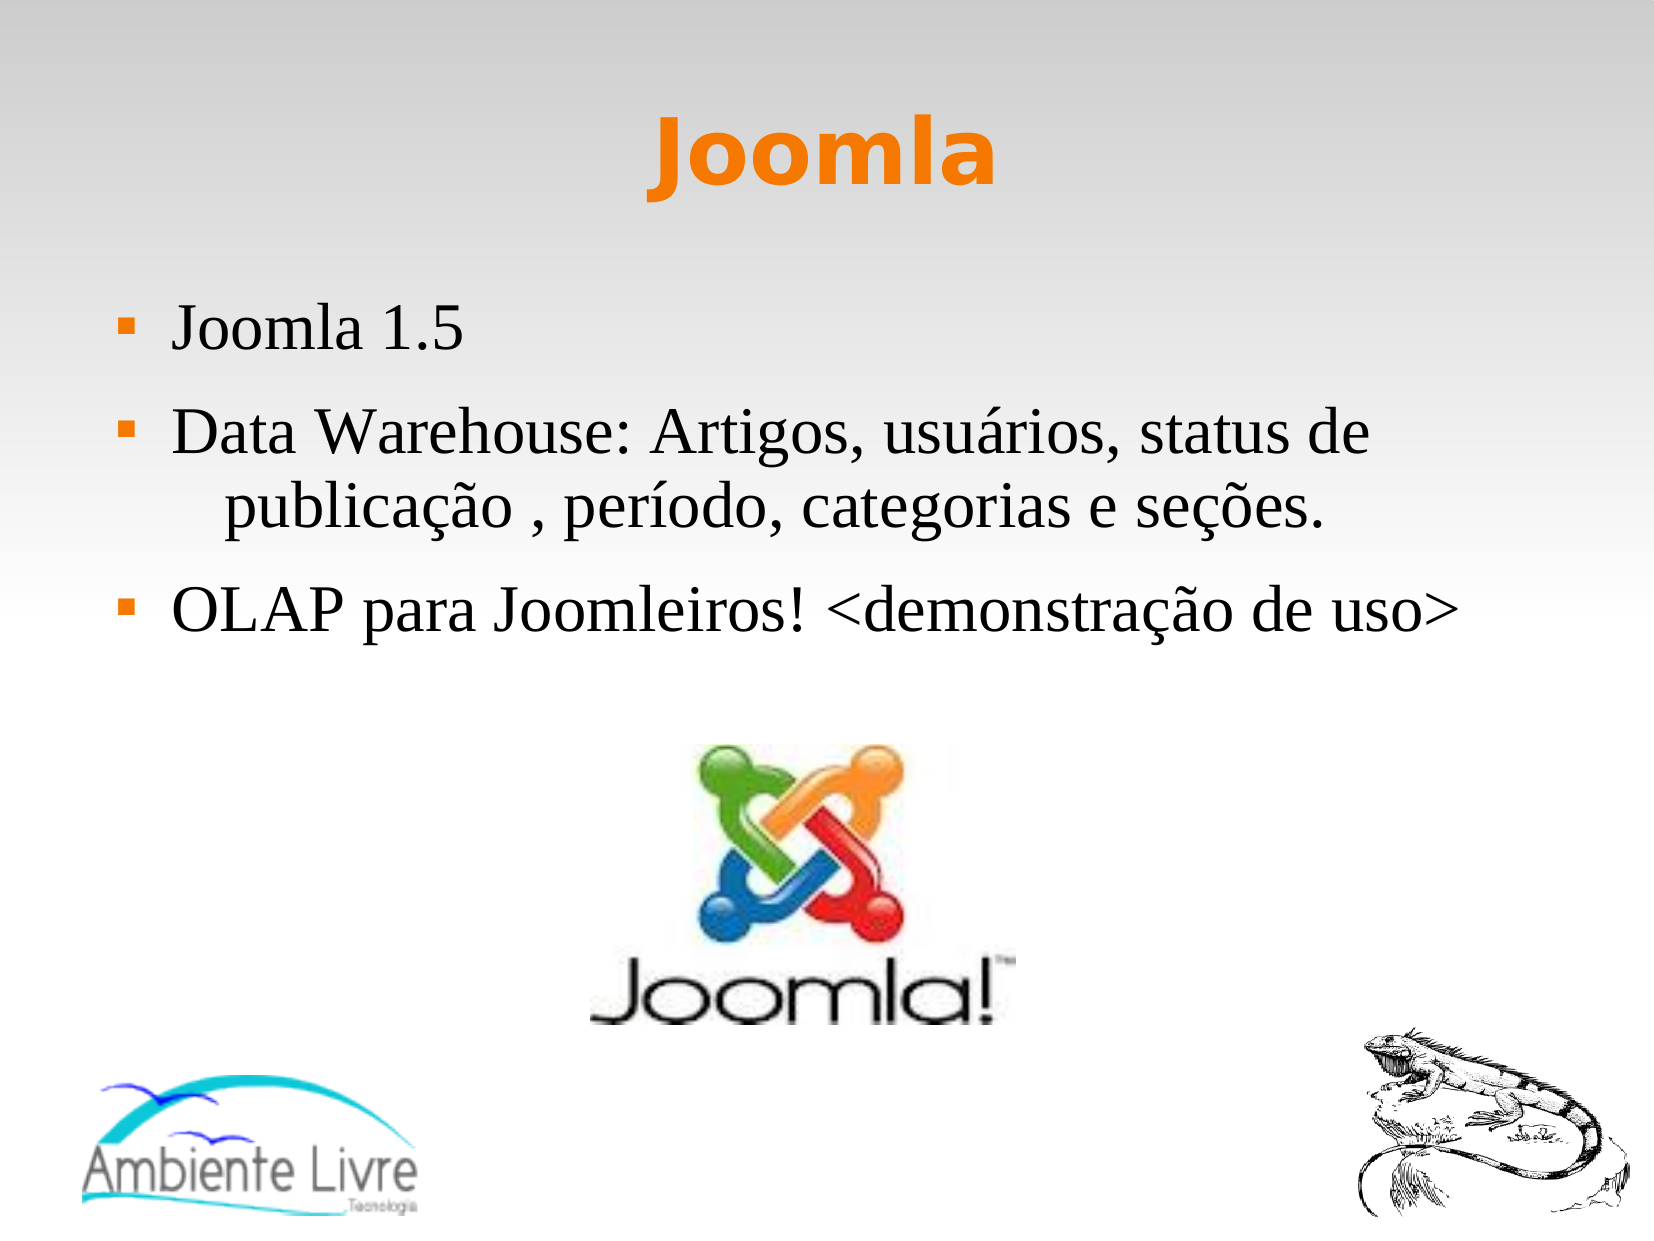

# Joomla
Joomla 1.5
Data Warehouse: Artigos, usuários, status de publicação , período, categorias e seções.
OLAP para Joomleiros! <demonstração de uso>